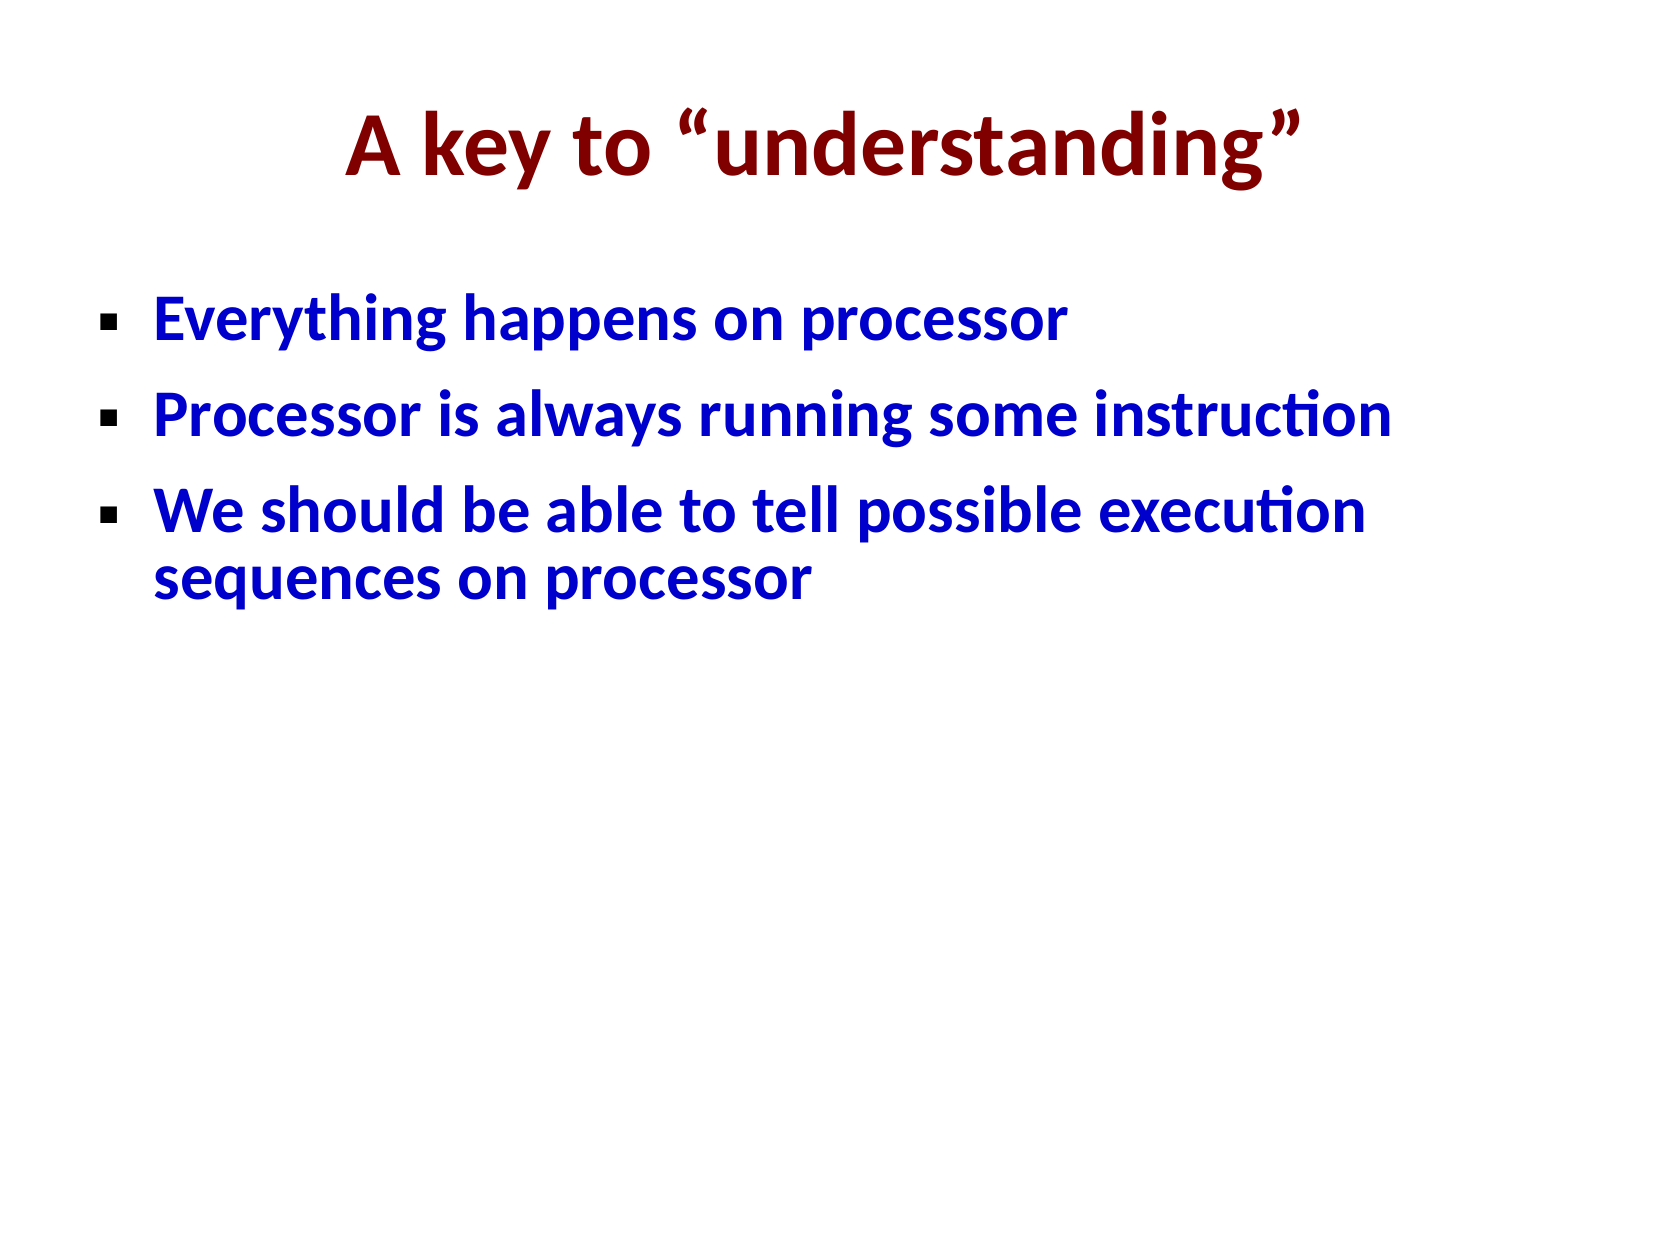

# A key to “understanding”
Everything happens on processor
Processor is always running some instruction
We should be able to tell possible execution sequences on processor